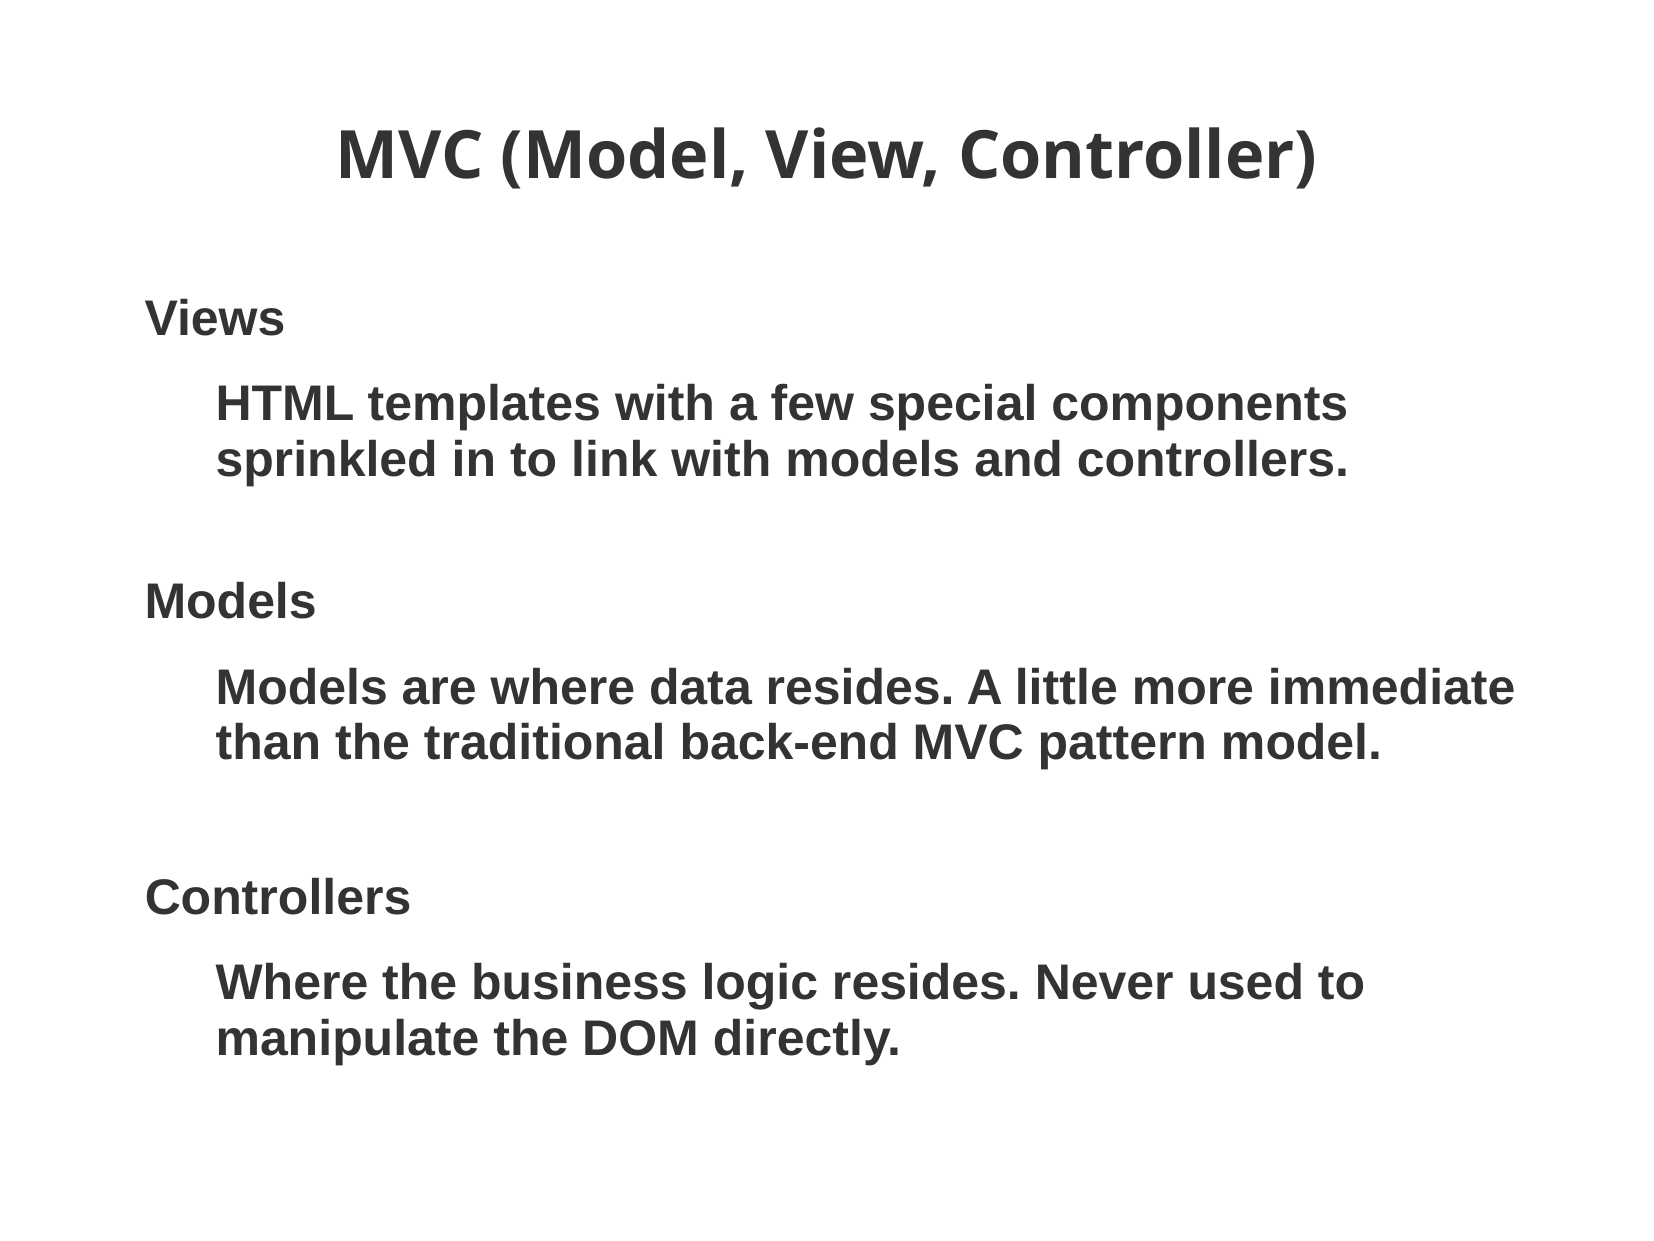

# MVC (Model, View, Controller)
Views
HTML templates with a few special components sprinkled in to link with models and controllers.
Models
Models are where data resides. A little more immediate than the traditional back-end MVC pattern model.
Controllers
Where the business logic resides. Never used to manipulate the DOM directly.